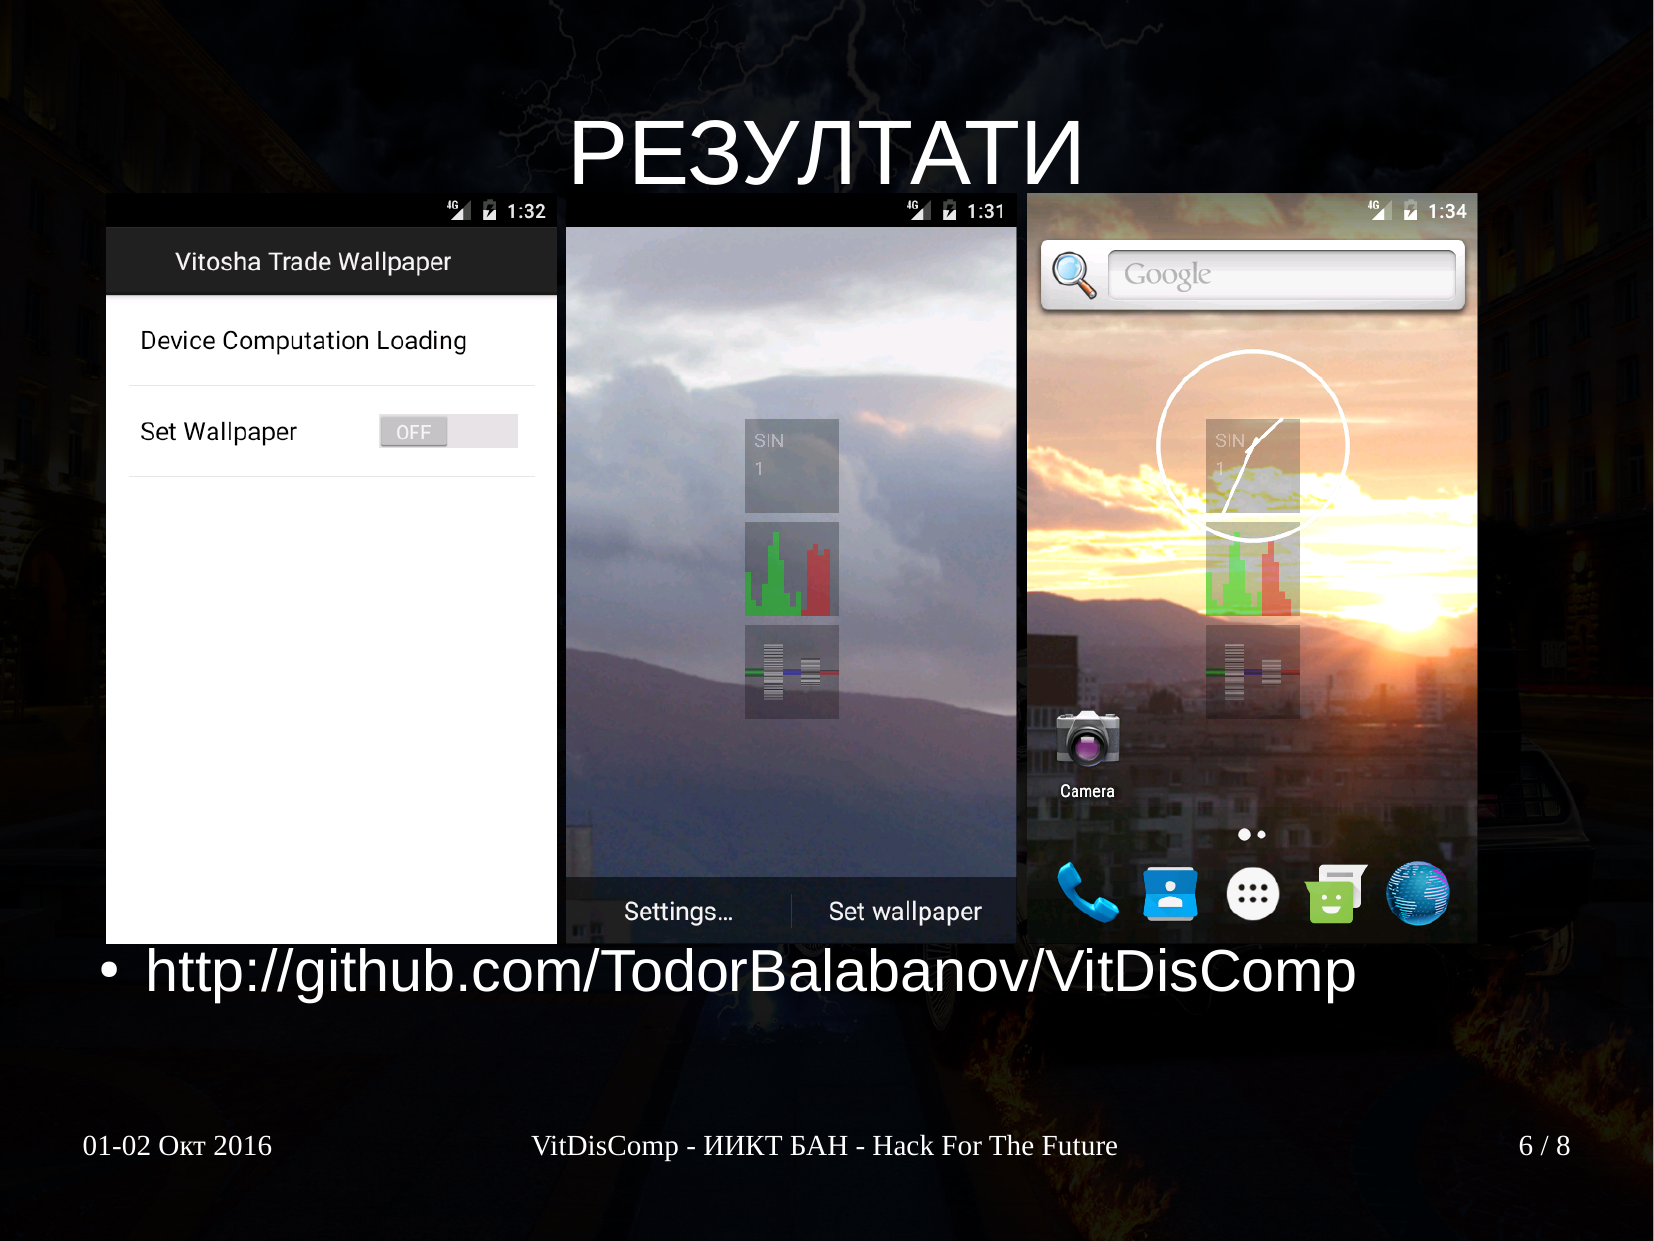

# РЕЗУЛТАТИ
http://github.com/TodorBalabanov/VitDisComp
01-02 Окт 2016
VitDisComp - ИИКТ БАН - Hack For The Future
6